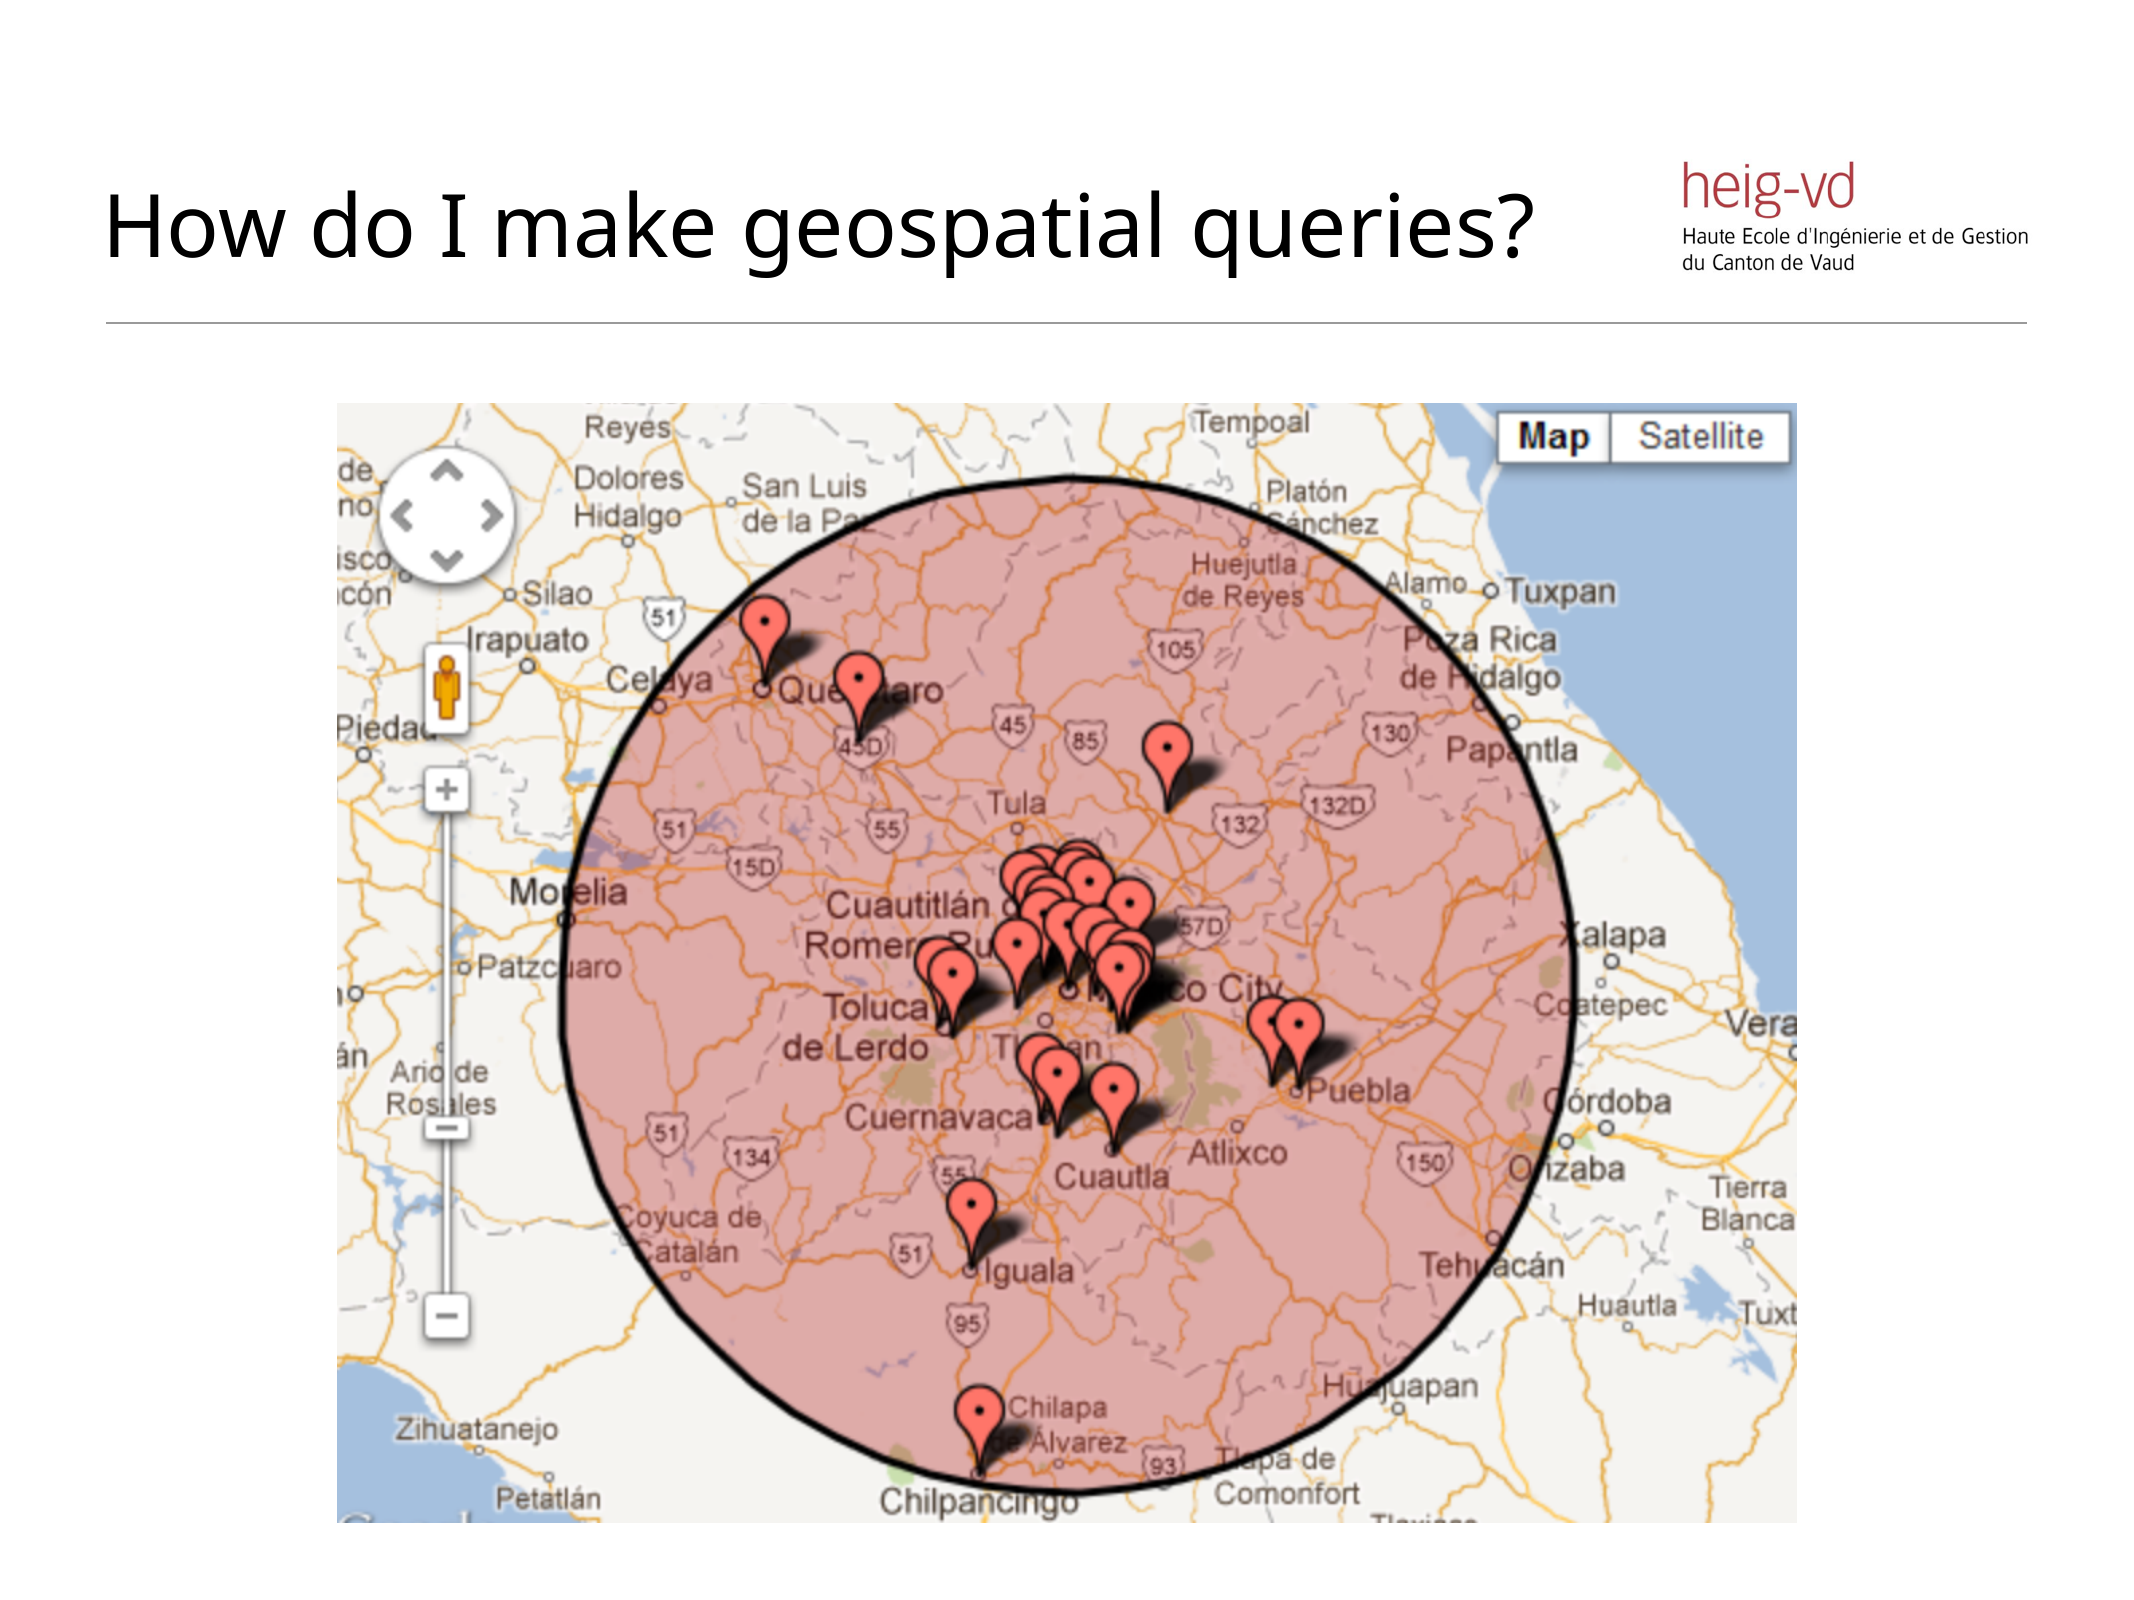

# How do I make geospatial queries?